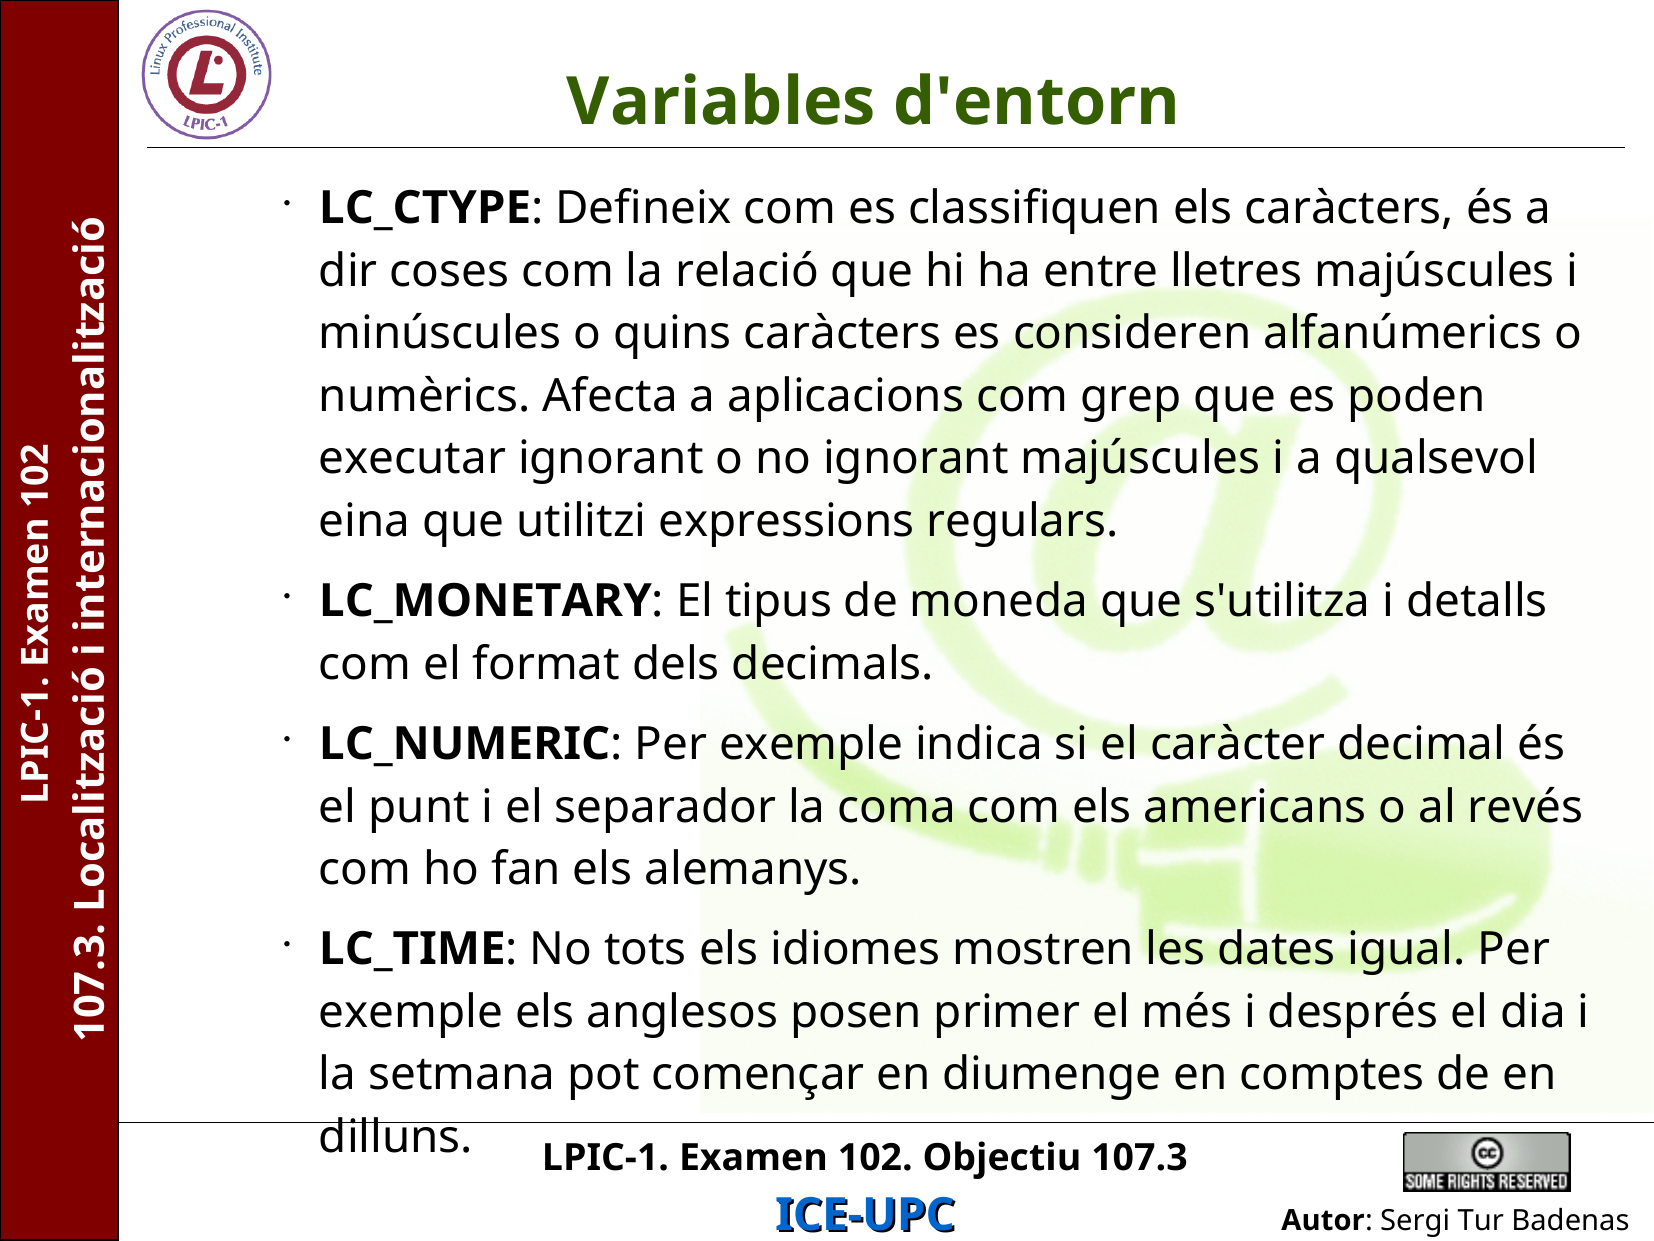

# Variables d'entorn
LC_CTYPE: Defineix com es classifiquen els caràcters, és a dir coses com la relació que hi ha entre lletres majúscules i minúscules o quins caràcters es consideren alfanúmerics o numèrics. Afecta a aplicacions com grep que es poden executar ignorant o no ignorant majúscules i a qualsevol eina que utilitzi expressions regulars.
LC_MONETARY: El tipus de moneda que s'utilitza i detalls com el format dels decimals.
LC_NUMERIC: Per exemple indica si el caràcter decimal és el punt i el separador la coma com els americans o al revés com ho fan els alemanys.
LC_TIME: No tots els idiomes mostren les dates igual. Per exemple els anglesos posen primer el més i després el dia i la setmana pot començar en diumenge en comptes de en dilluns.